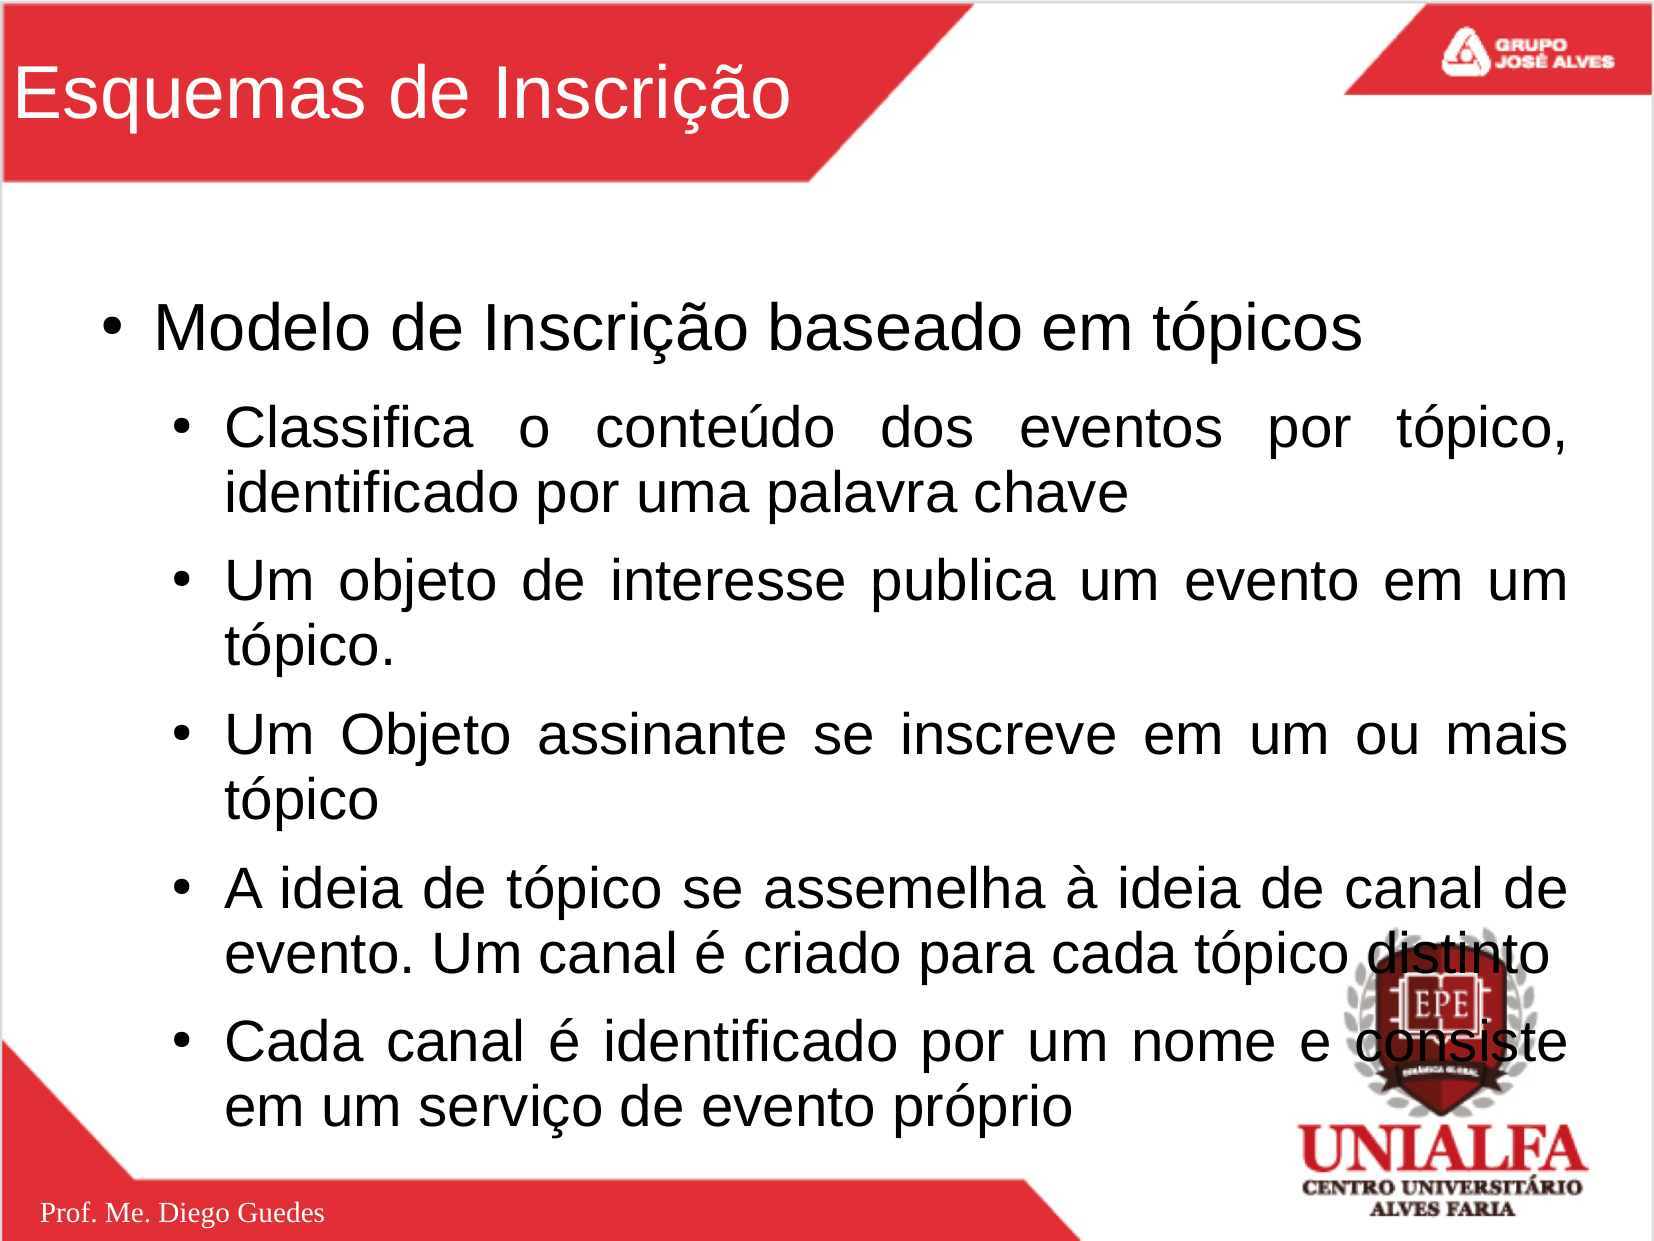

Esquemas de Inscrição
# Modelo de Inscrição baseado em tópicos
Classifica o conteúdo dos eventos por tópico, identificado por uma palavra chave
Um objeto de interesse publica um evento em um tópico.
Um Objeto assinante se inscreve em um ou mais tópico
A ideia de tópico se assemelha à ideia de canal de evento. Um canal é criado para cada tópico distinto
Cada canal é identificado por um nome e consiste em um serviço de evento próprio